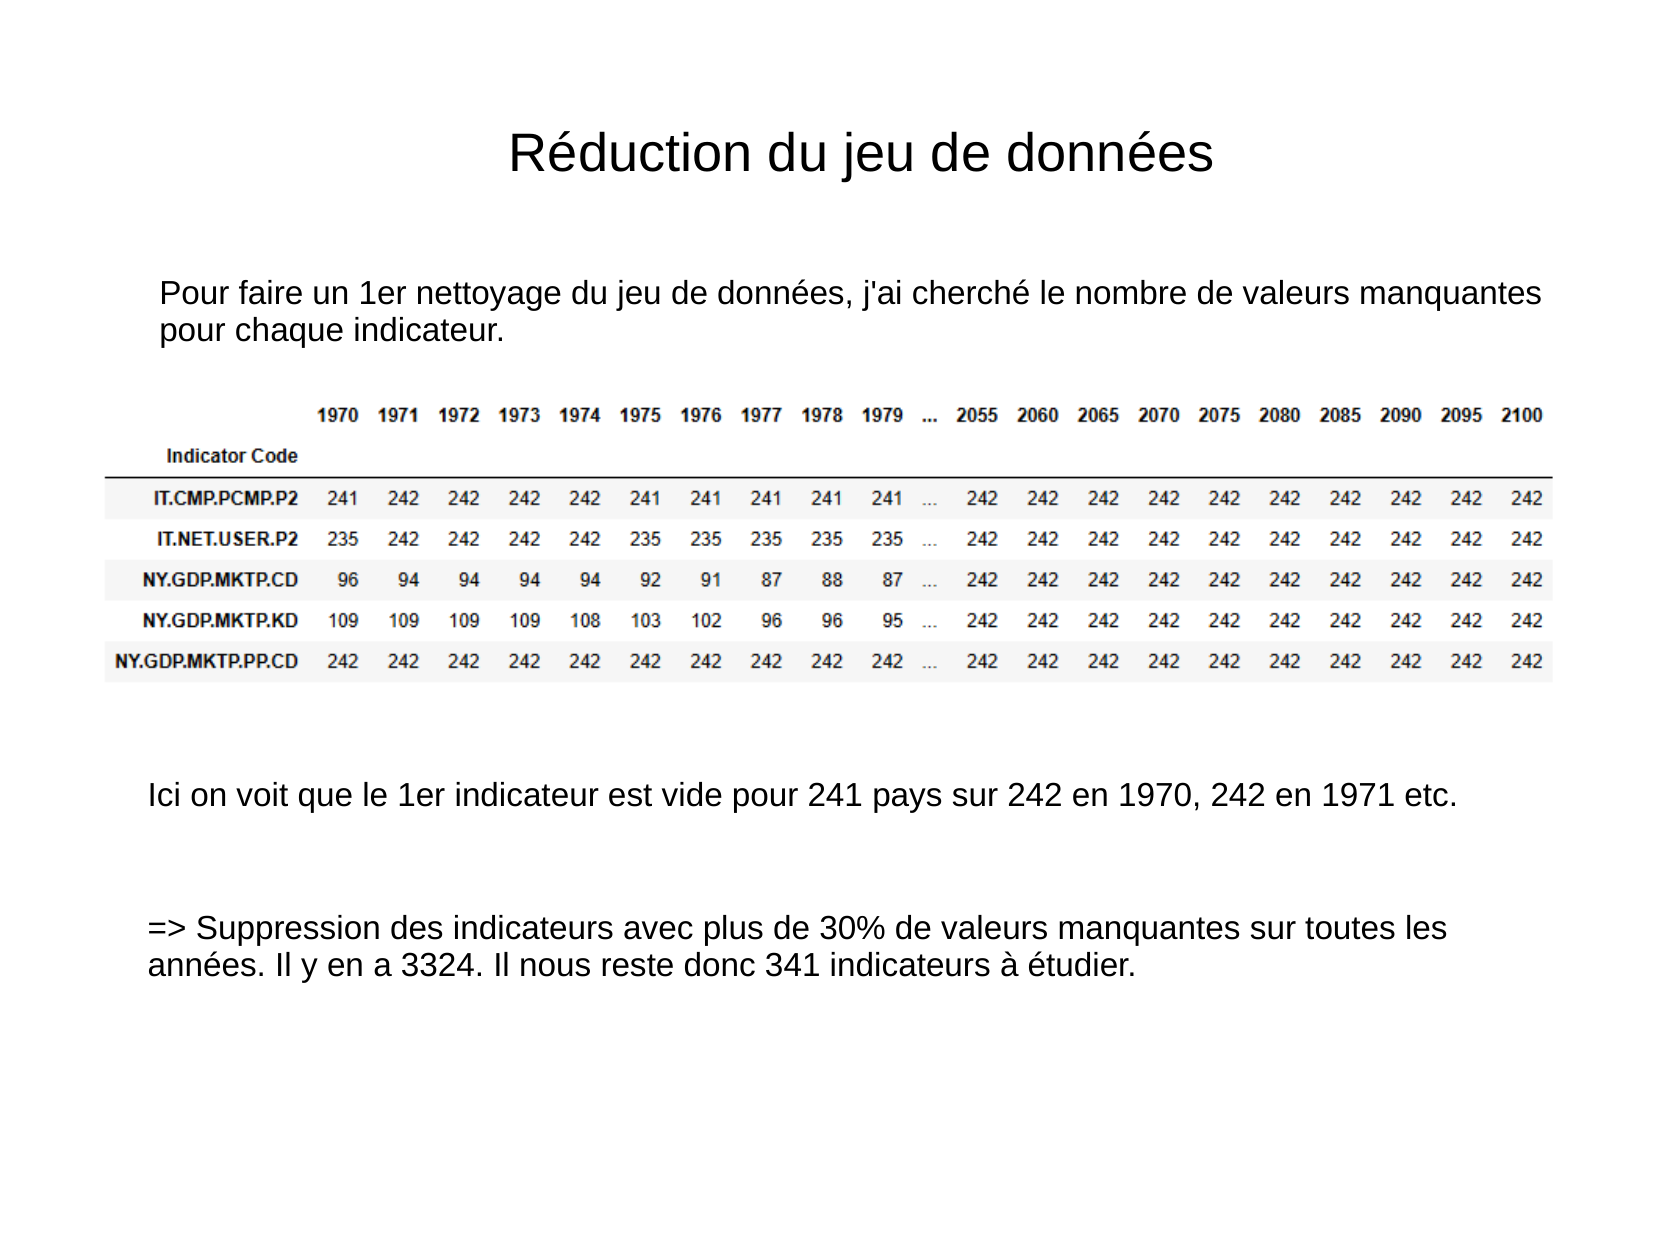

# Réduction du jeu de données
Pour faire un 1er nettoyage du jeu de données, j'ai cherché le nombre de valeurs manquantes pour chaque indicateur.
Ici on voit que le 1er indicateur est vide pour 241 pays sur 242 en 1970, 242 en 1971 etc.
=> Suppression des indicateurs avec plus de 30% de valeurs manquantes sur toutes les années. Il y en a 3324. Il nous reste donc 341 indicateurs à étudier.